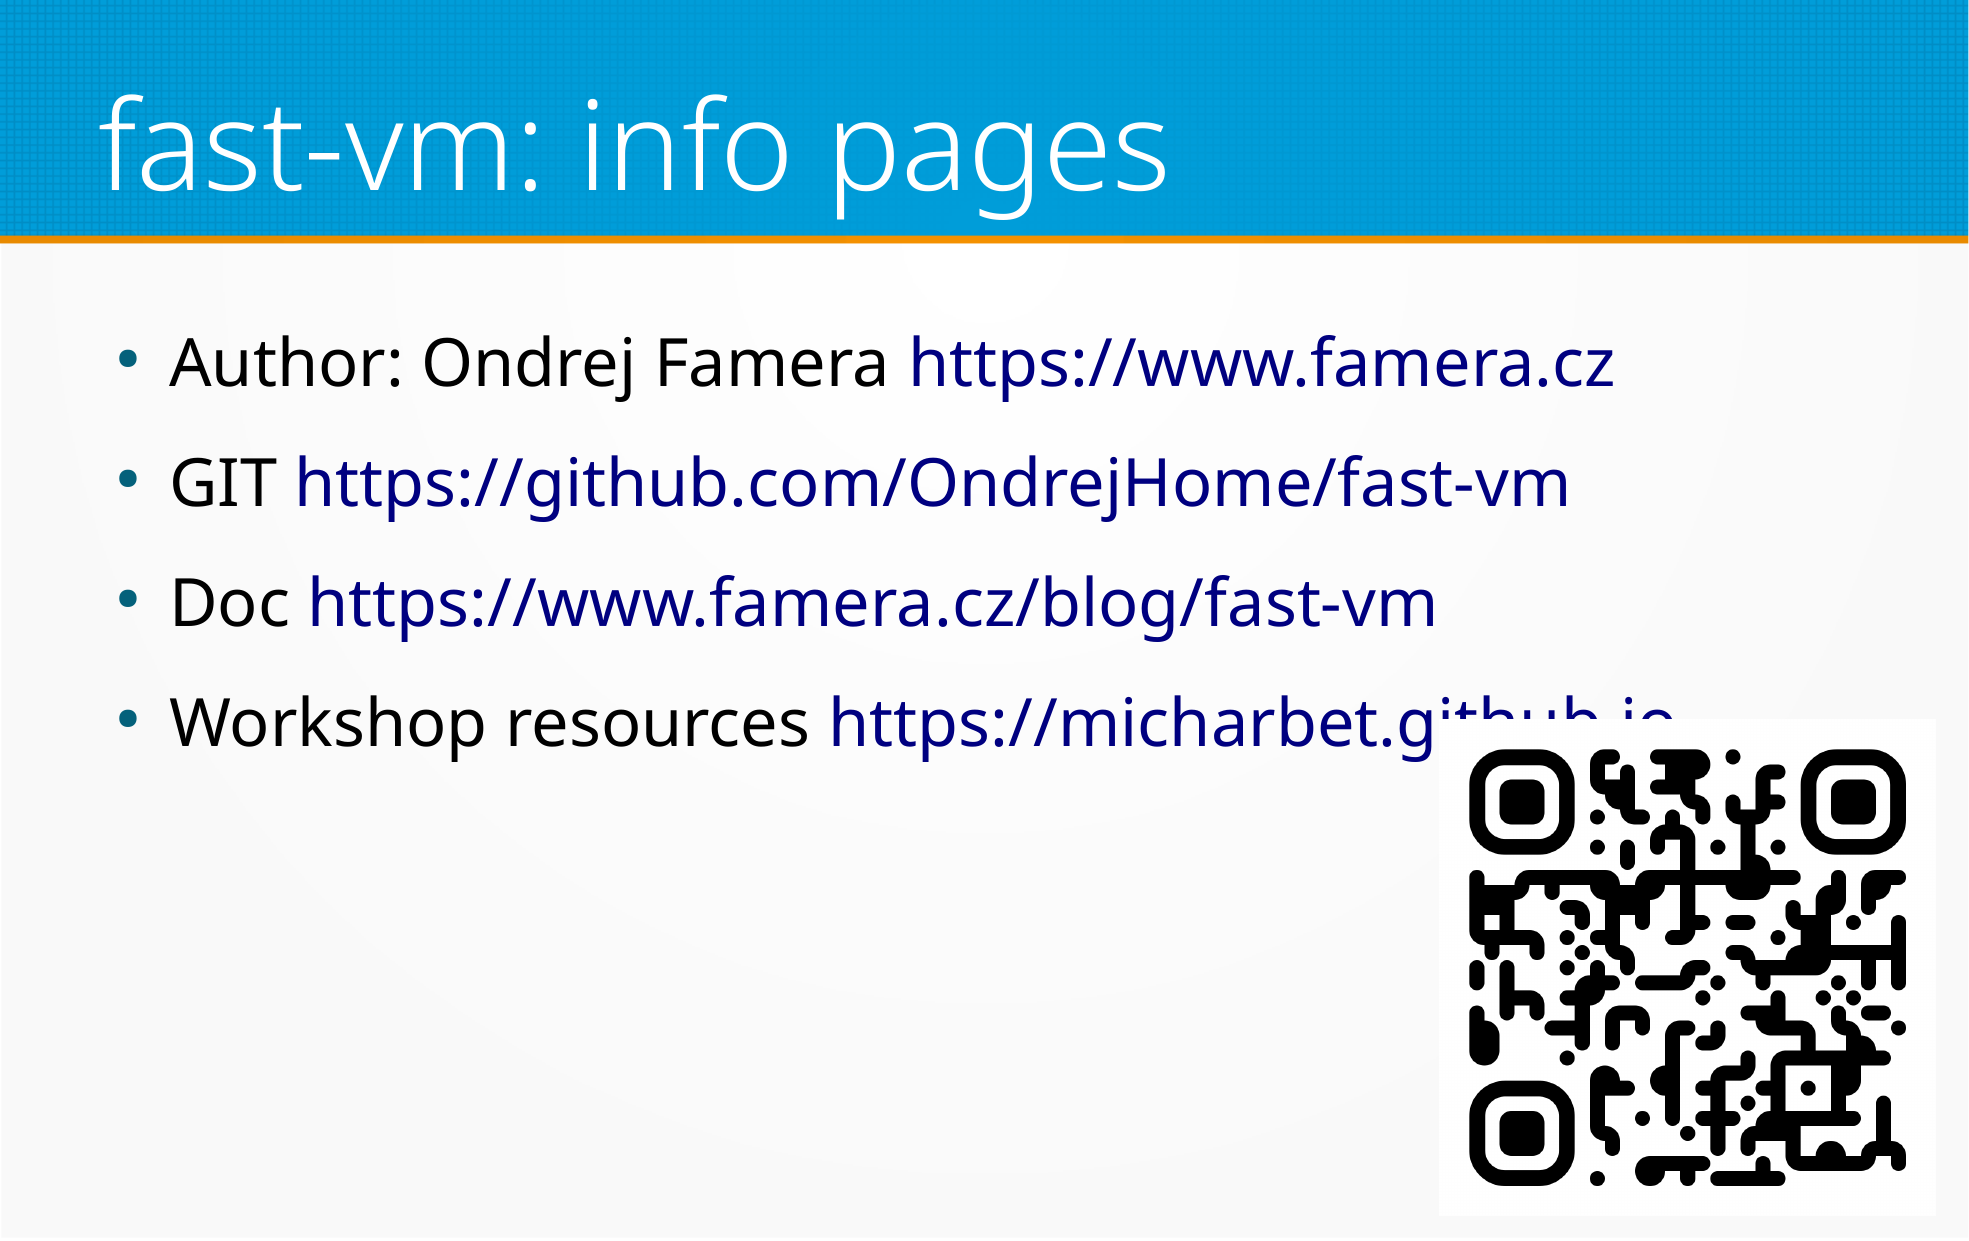

# fast-vm: info pages
Author: Ondrej Famera https://www.famera.cz
GIT https://github.com/OndrejHome/fast-vm
Doc https://www.famera.cz/blog/fast-vm
Workshop resources https://micharbet.github.io